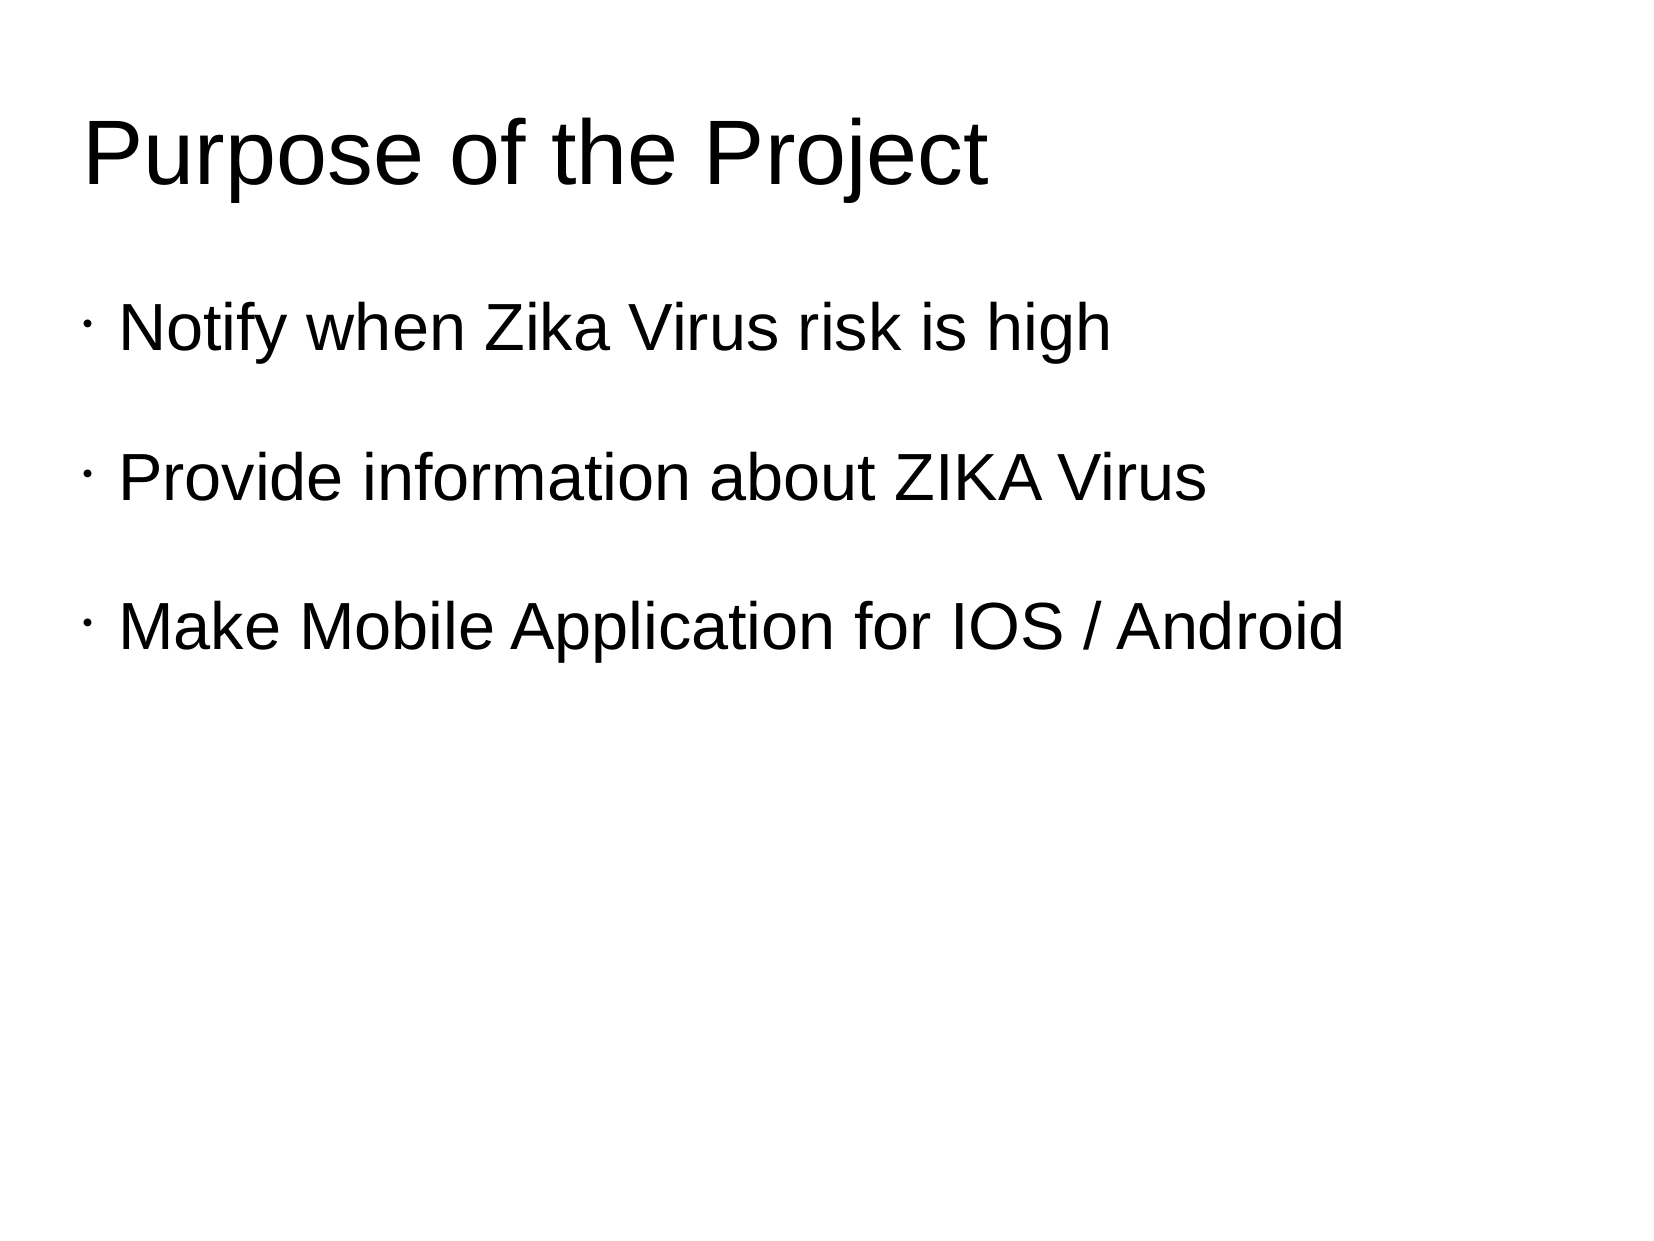

# Purpose of the Project
Notify when Zika Virus risk is high
Provide information about ZIKA Virus
Make Mobile Application for IOS / Android